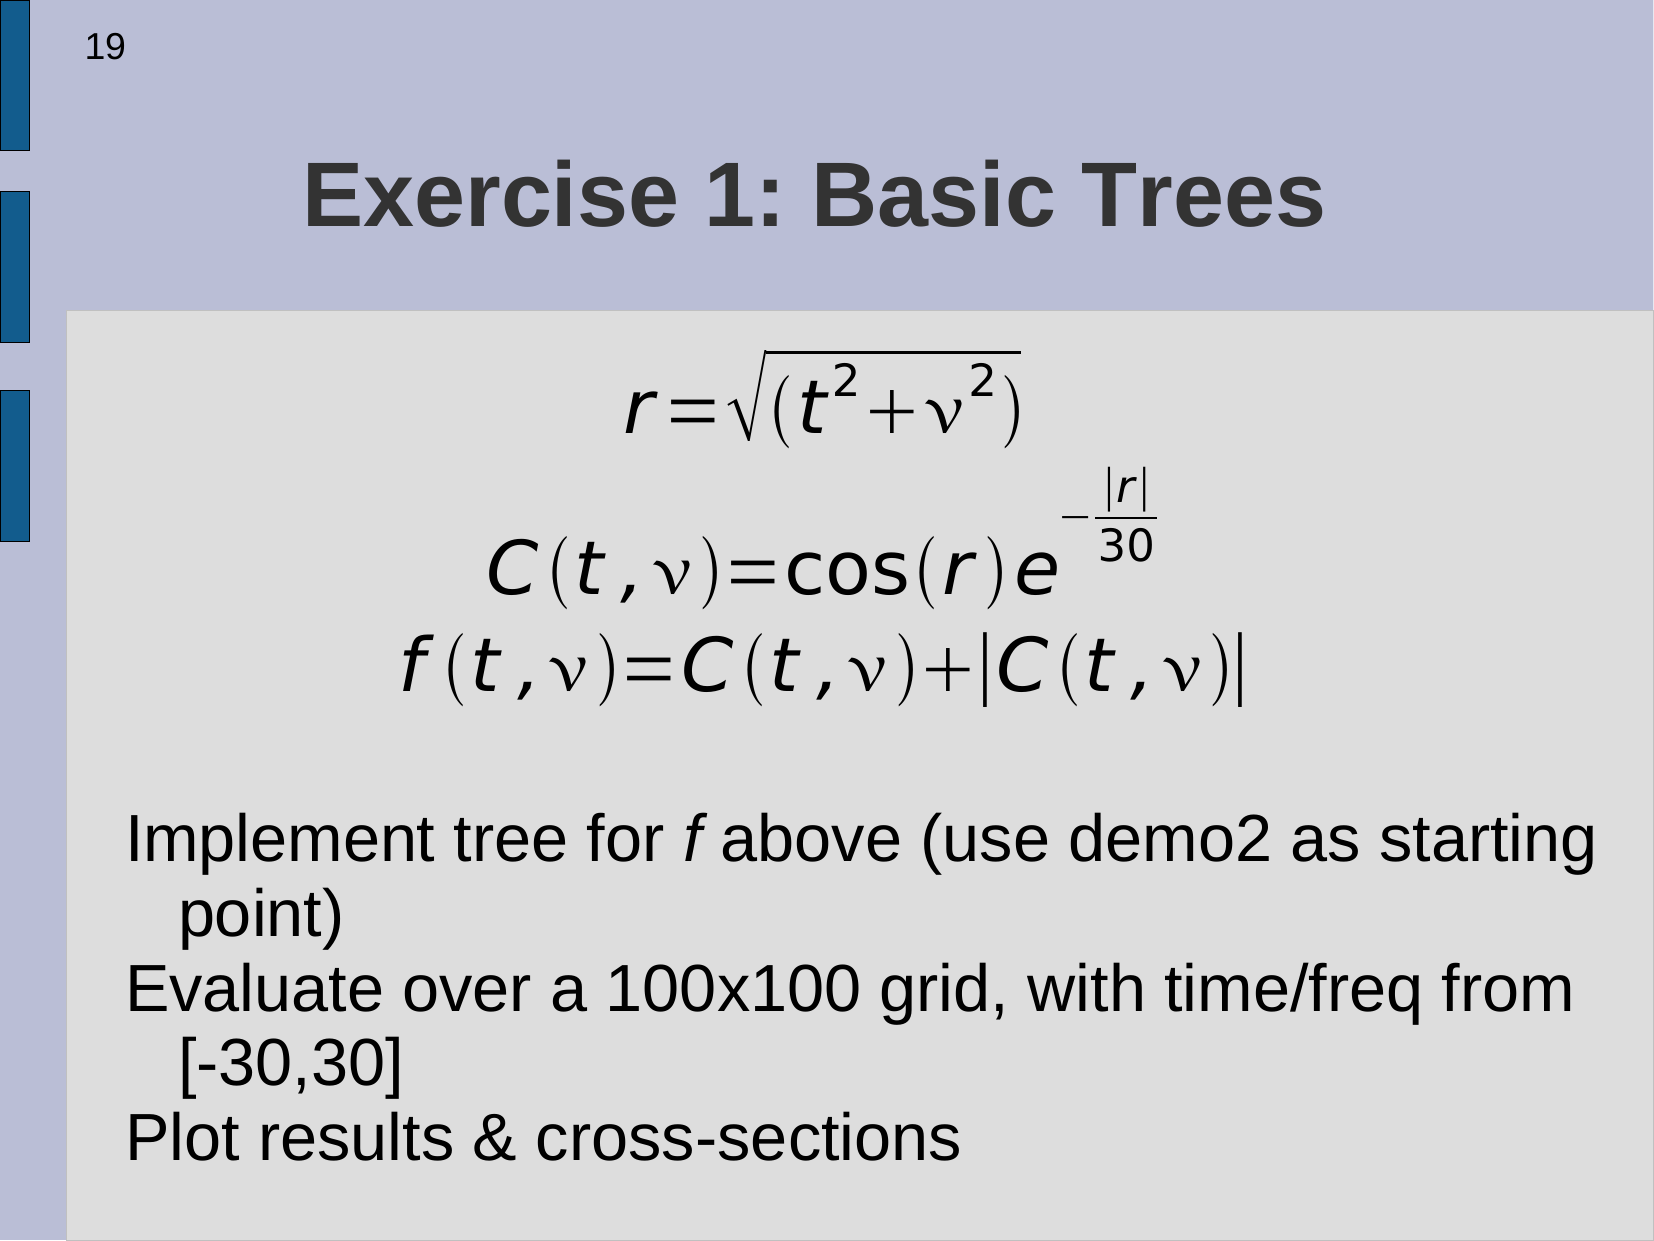

# Exercise 1: Basic Trees
Implement tree for f above (use demo2 as starting point)
Evaluate over a 100x100 grid, with time/freq from [-30,30]
Plot results & cross-sections